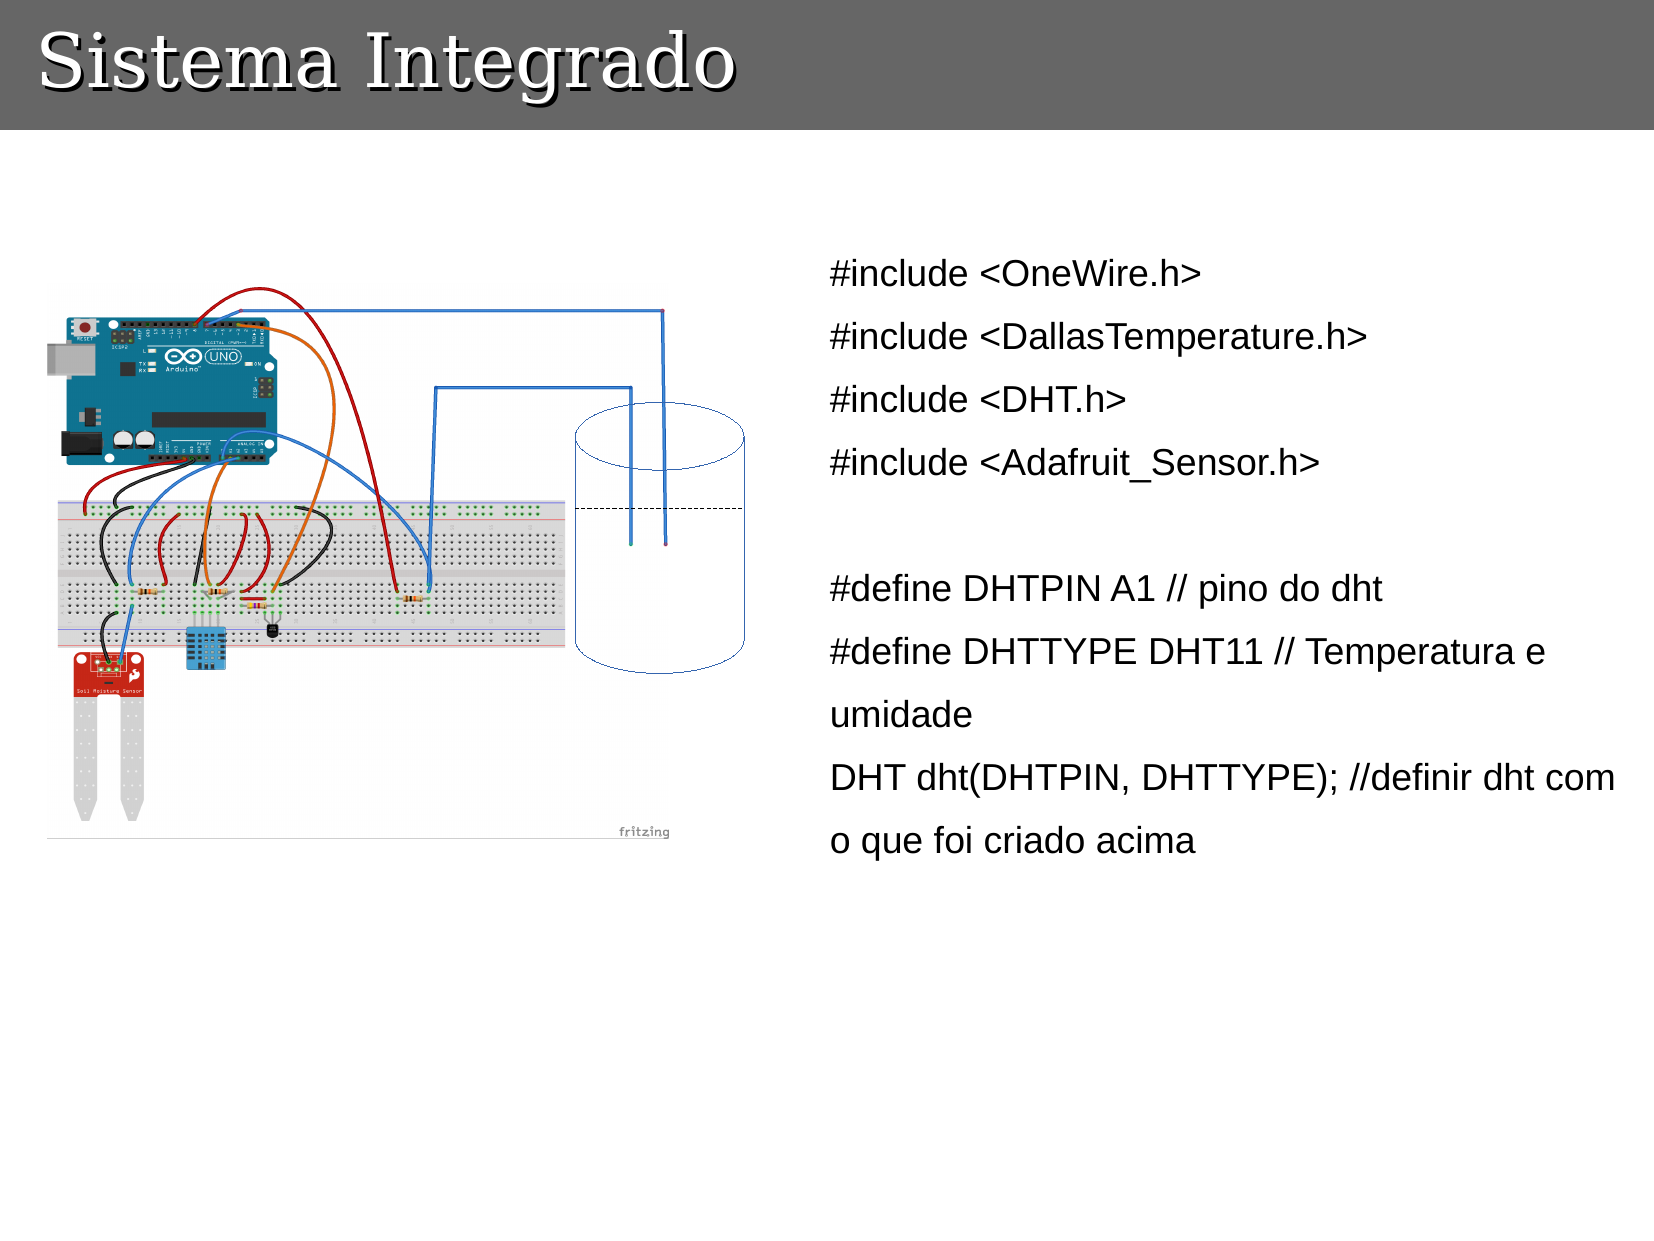

# Sistema Integrado
#include <OneWire.h>
#include <DallasTemperature.h>
#include <DHT.h>
#include <Adafruit_Sensor.h>
#define DHTPIN A1 // pino do dht
#define DHTTYPE DHT11 // Temperatura e umidade
DHT dht(DHTPIN, DHTTYPE); //definir dht com o que foi criado acima